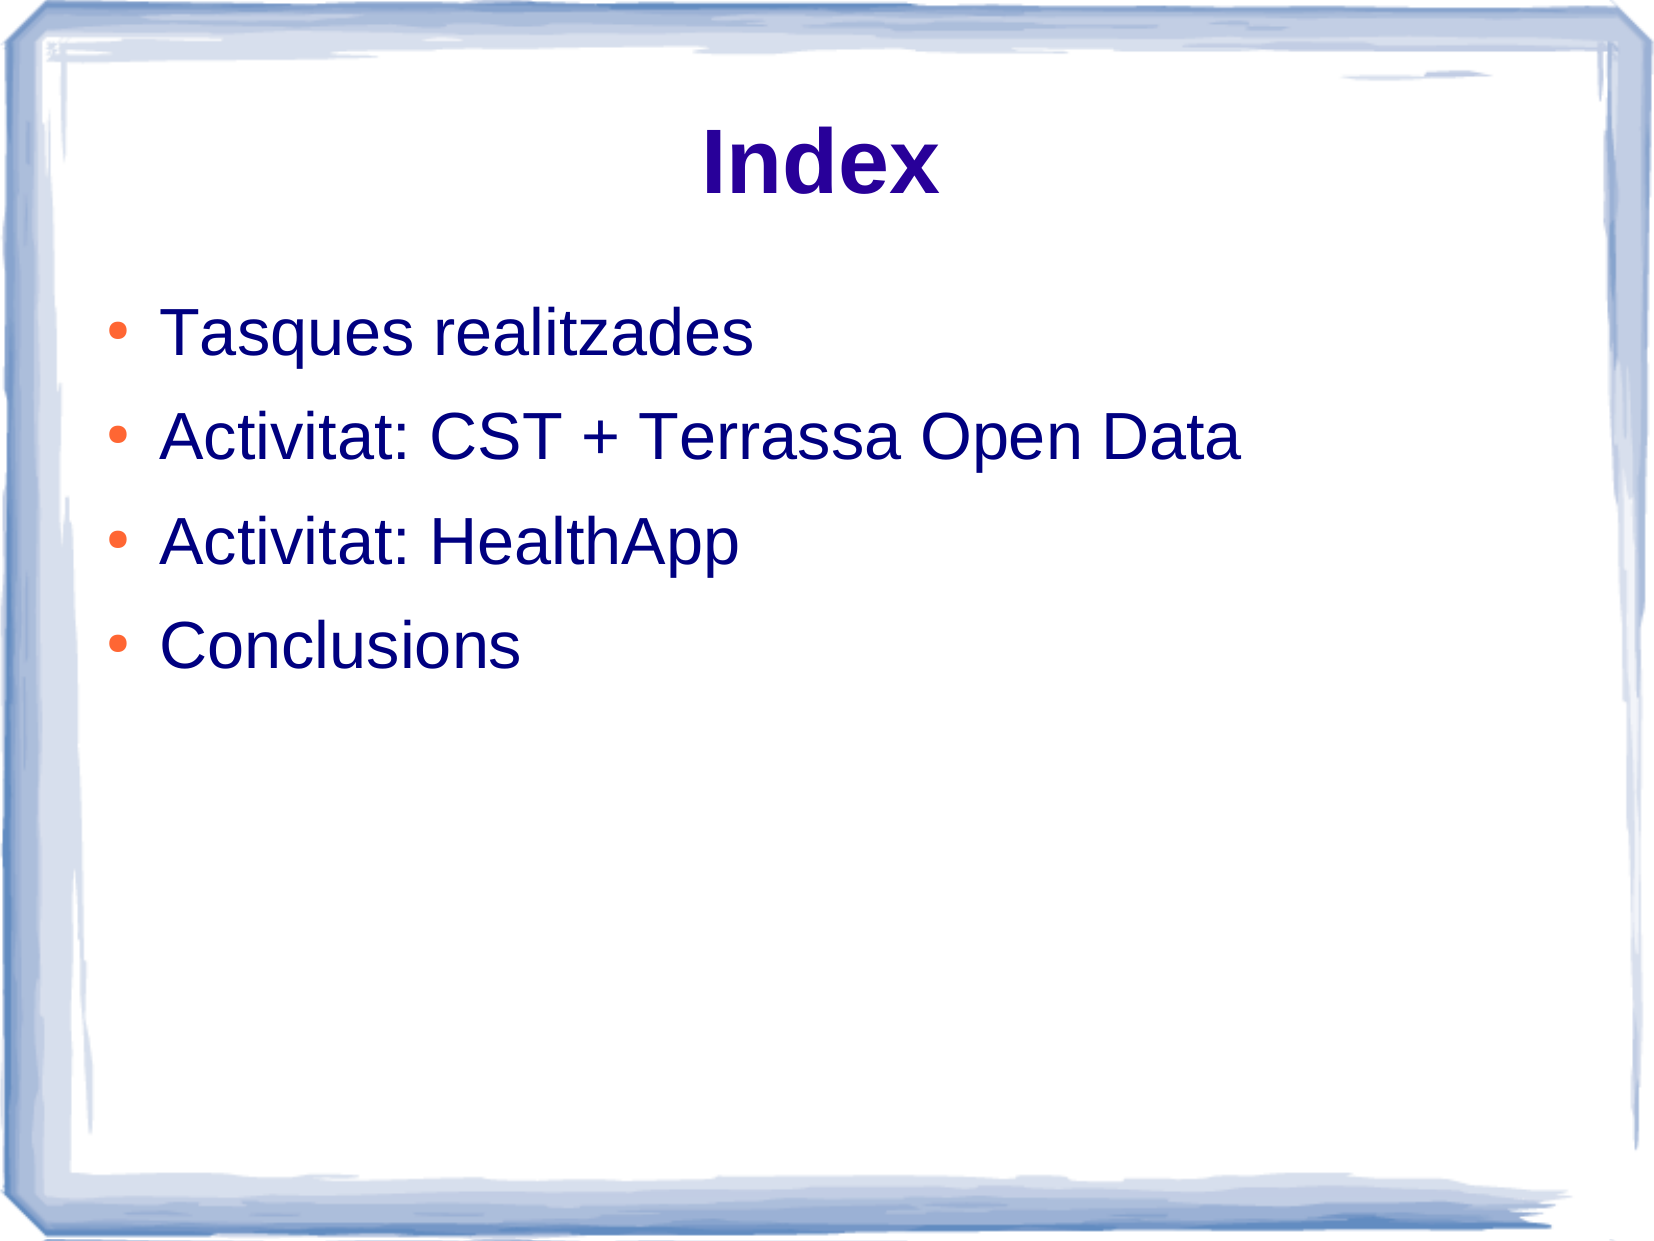

# Index
Tasques realitzades
Activitat: CST + Terrassa Open Data
Activitat: HealthApp
Conclusions